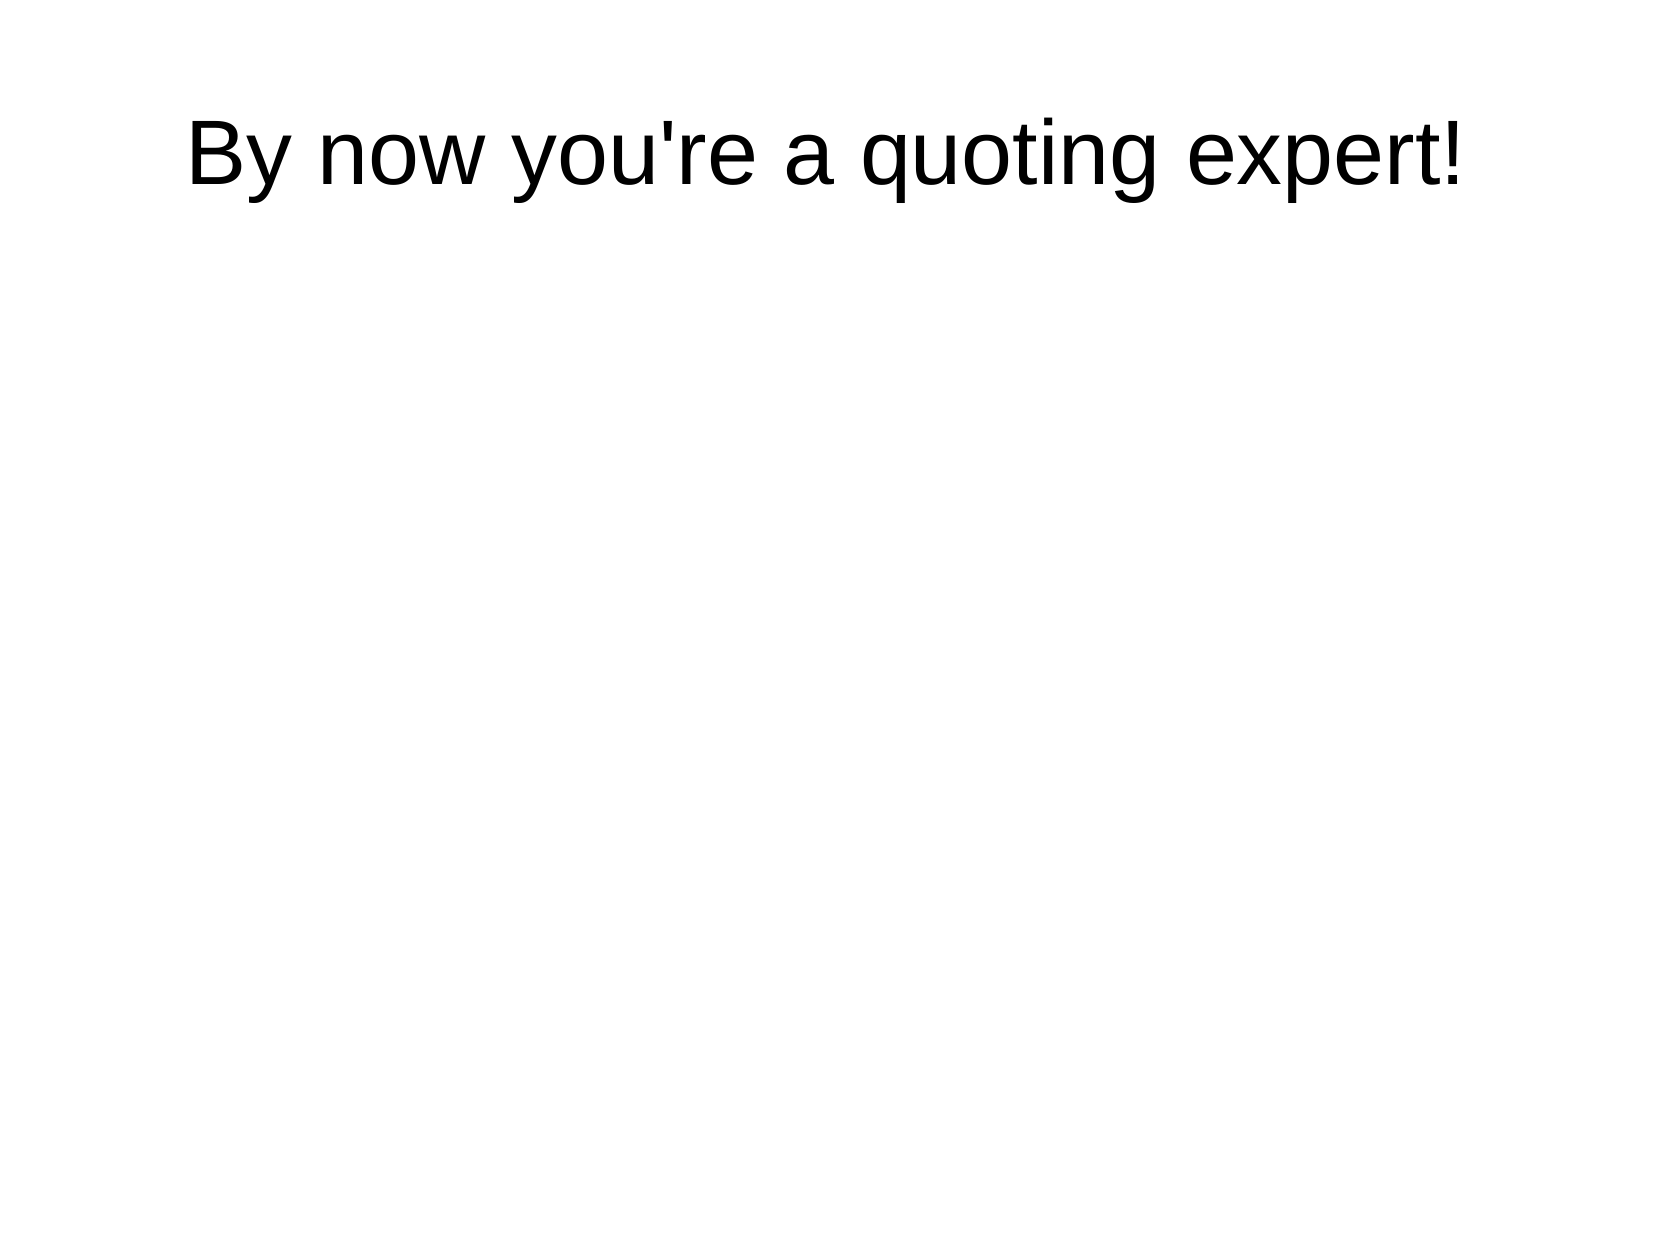

# By now you're a quoting expert!